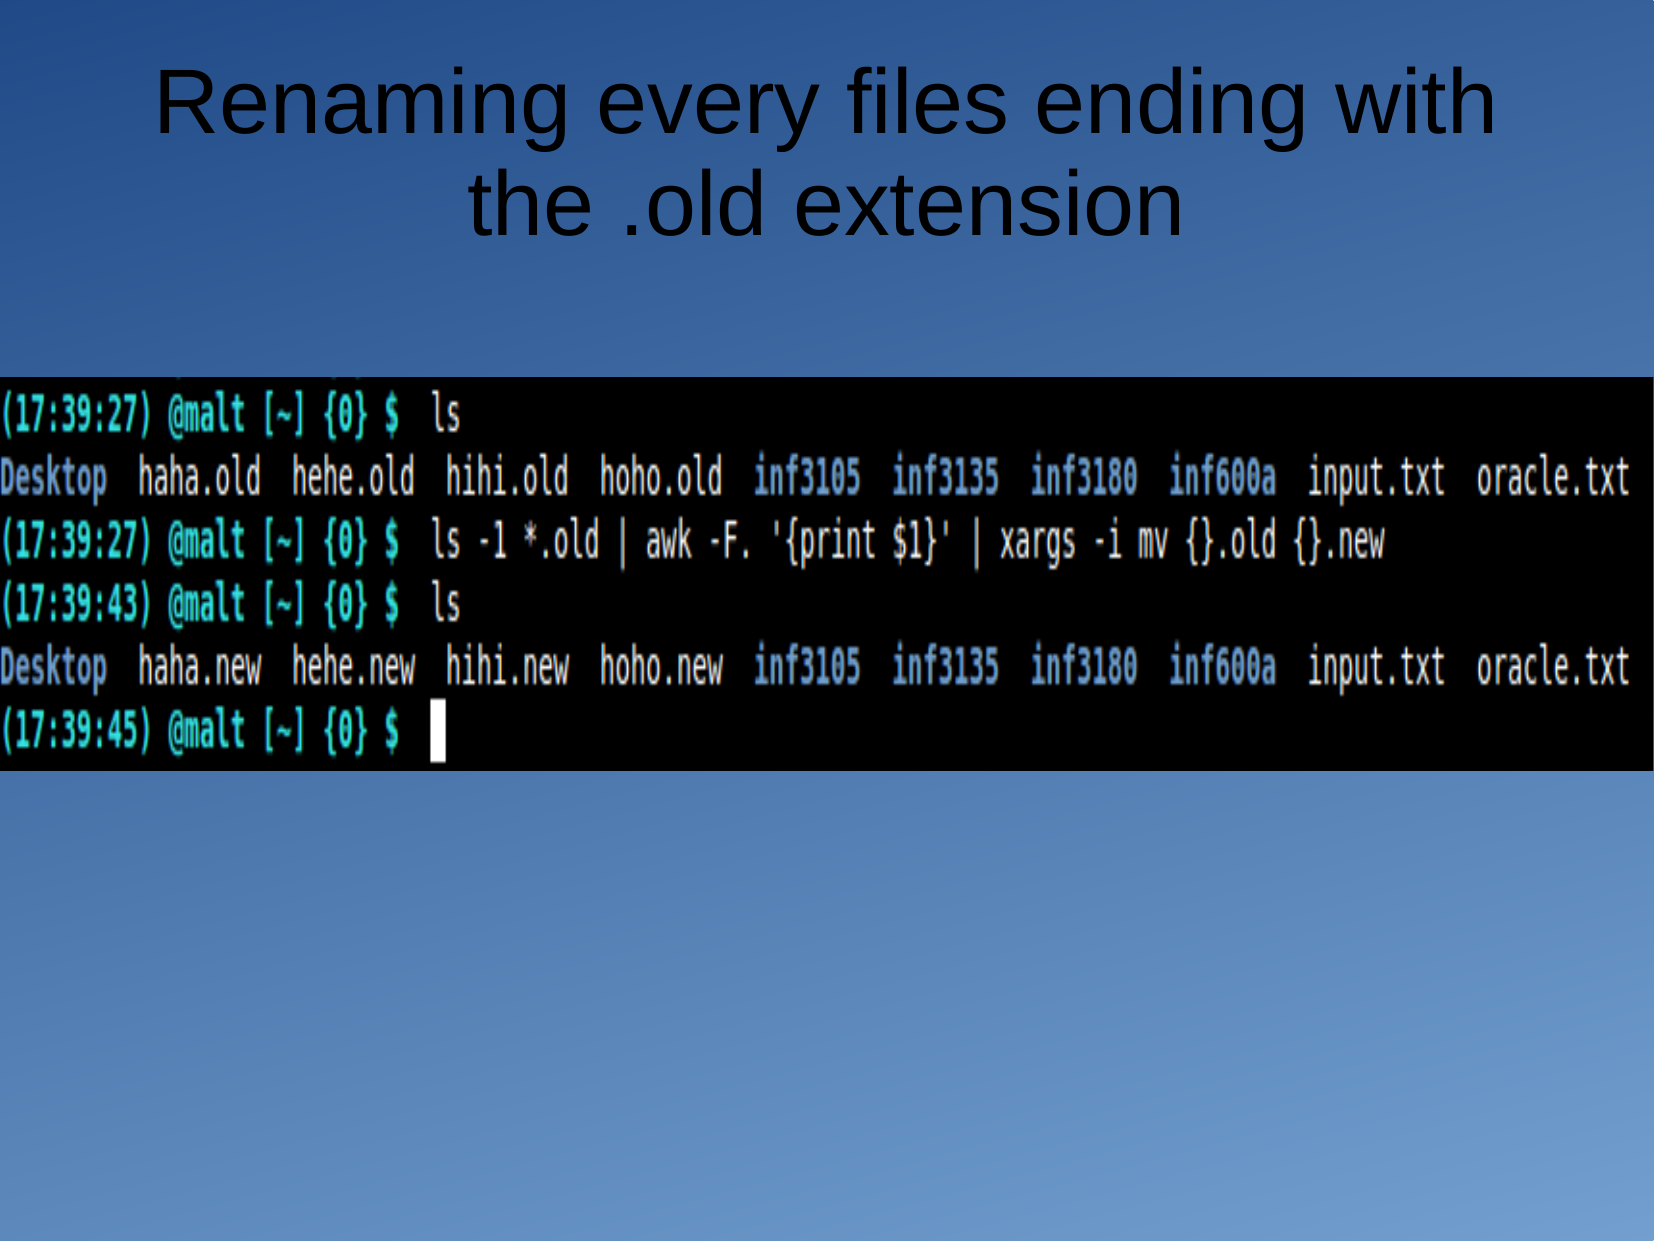

# Renaming every files ending with the .old extension